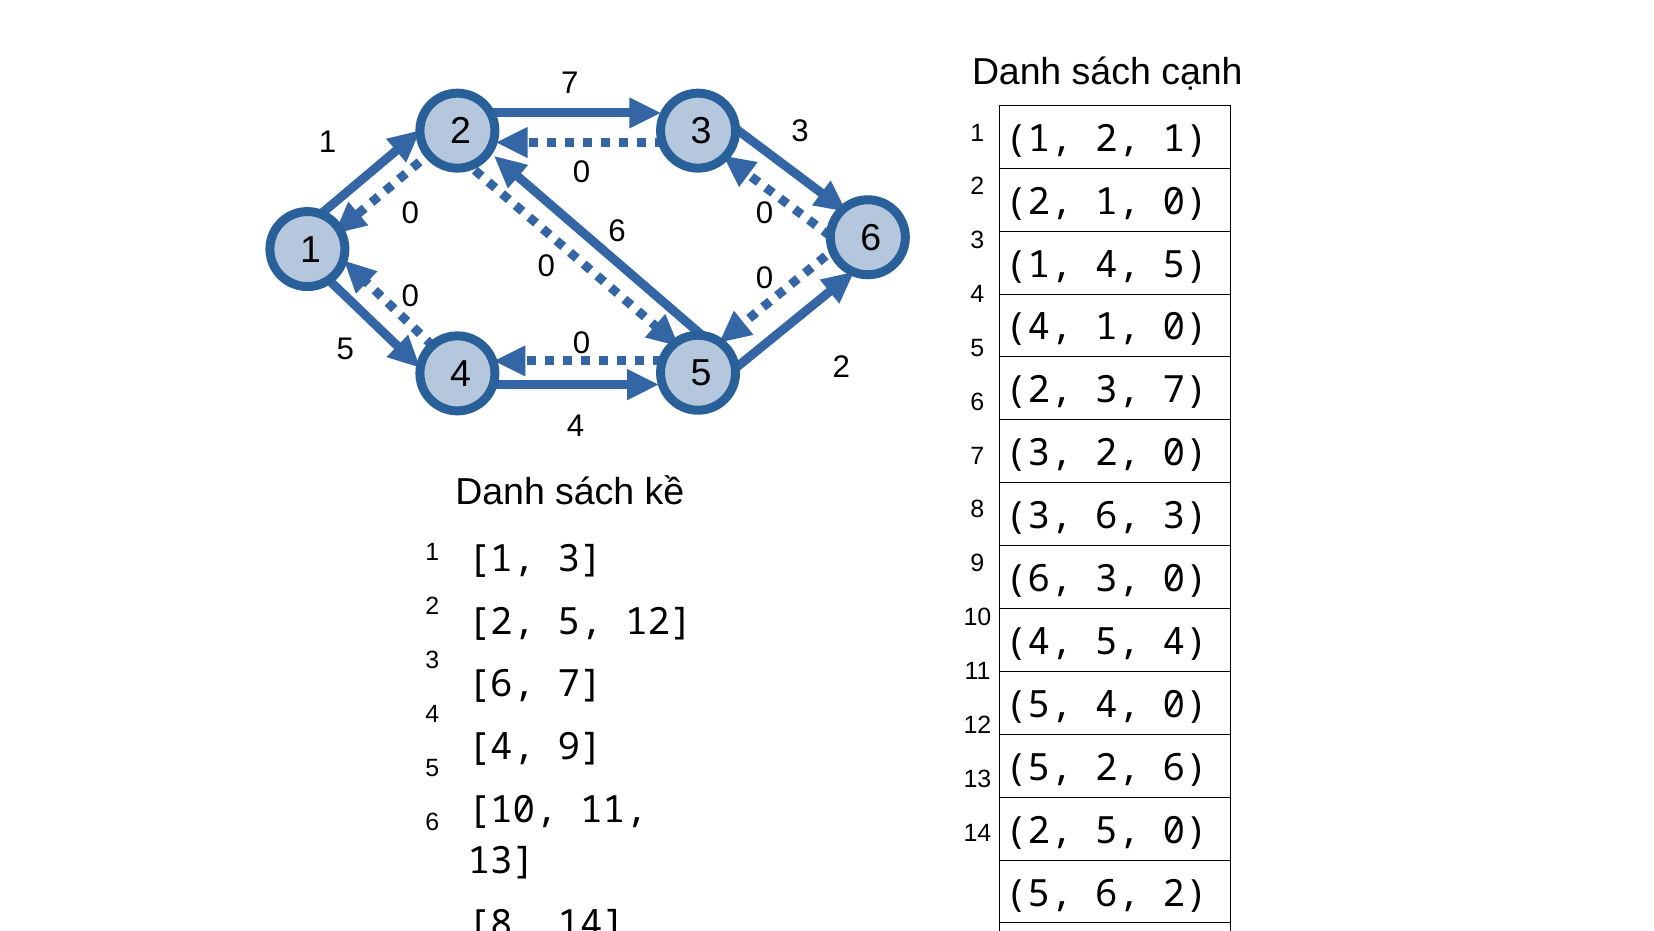

Danh sách cạnh
7
2
3
| 1 |
| --- |
| 2 |
| 3 |
| 4 |
| 5 |
| 6 |
| 7 |
| 8 |
| 9 |
| 10 |
| 11 |
| 12 |
| 13 |
| 14 |
3
| (1, 2, 1) |
| --- |
| (2, 1, 0) |
| (1, 4, 5) |
| (4, 1, 0) |
| (2, 3, 7) |
| (3, 2, 0) |
| (3, 6, 3) |
| (6, 3, 0) |
| (4, 5, 4) |
| (5, 4, 0) |
| (5, 2, 6) |
| (2, 5, 0) |
| (5, 6, 2) |
| (6, 5, 0) |
1
0
0
0
6
6
1
0
0
0
0
5
5
4
2
4
Danh sách kề
| 1 |
| --- |
| 2 |
| 3 |
| 4 |
| 5 |
| 6 |
| [1, 3] |
| --- |
| [2, 5, 12] |
| [6, 7] |
| [4, 9] |
| [10, 11, 13] |
| [8, 14] |